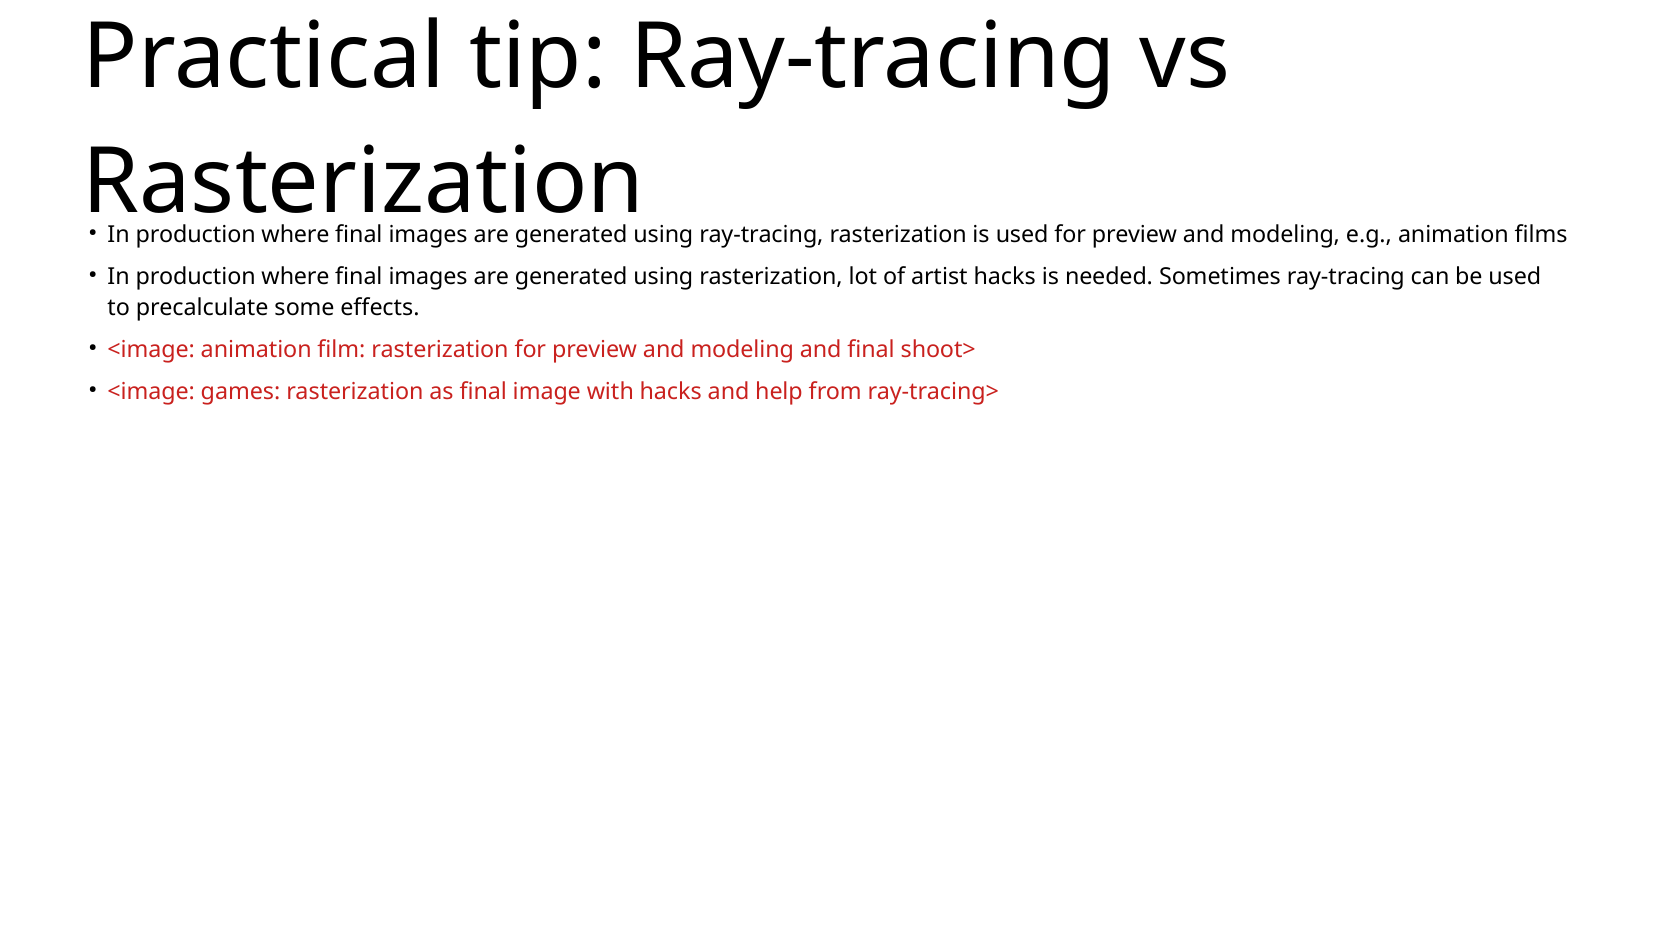

# Practical tip: Ray-tracing vs Rasterization
In production where final images are generated using ray-tracing, rasterization is used for preview and modeling, e.g., animation films
In production where final images are generated using rasterization, lot of artist hacks is needed. Sometimes ray-tracing can be used to precalculate some effects.
<image: animation film: rasterization for preview and modeling and final shoot>
<image: games: rasterization as final image with hacks and help from ray-tracing>